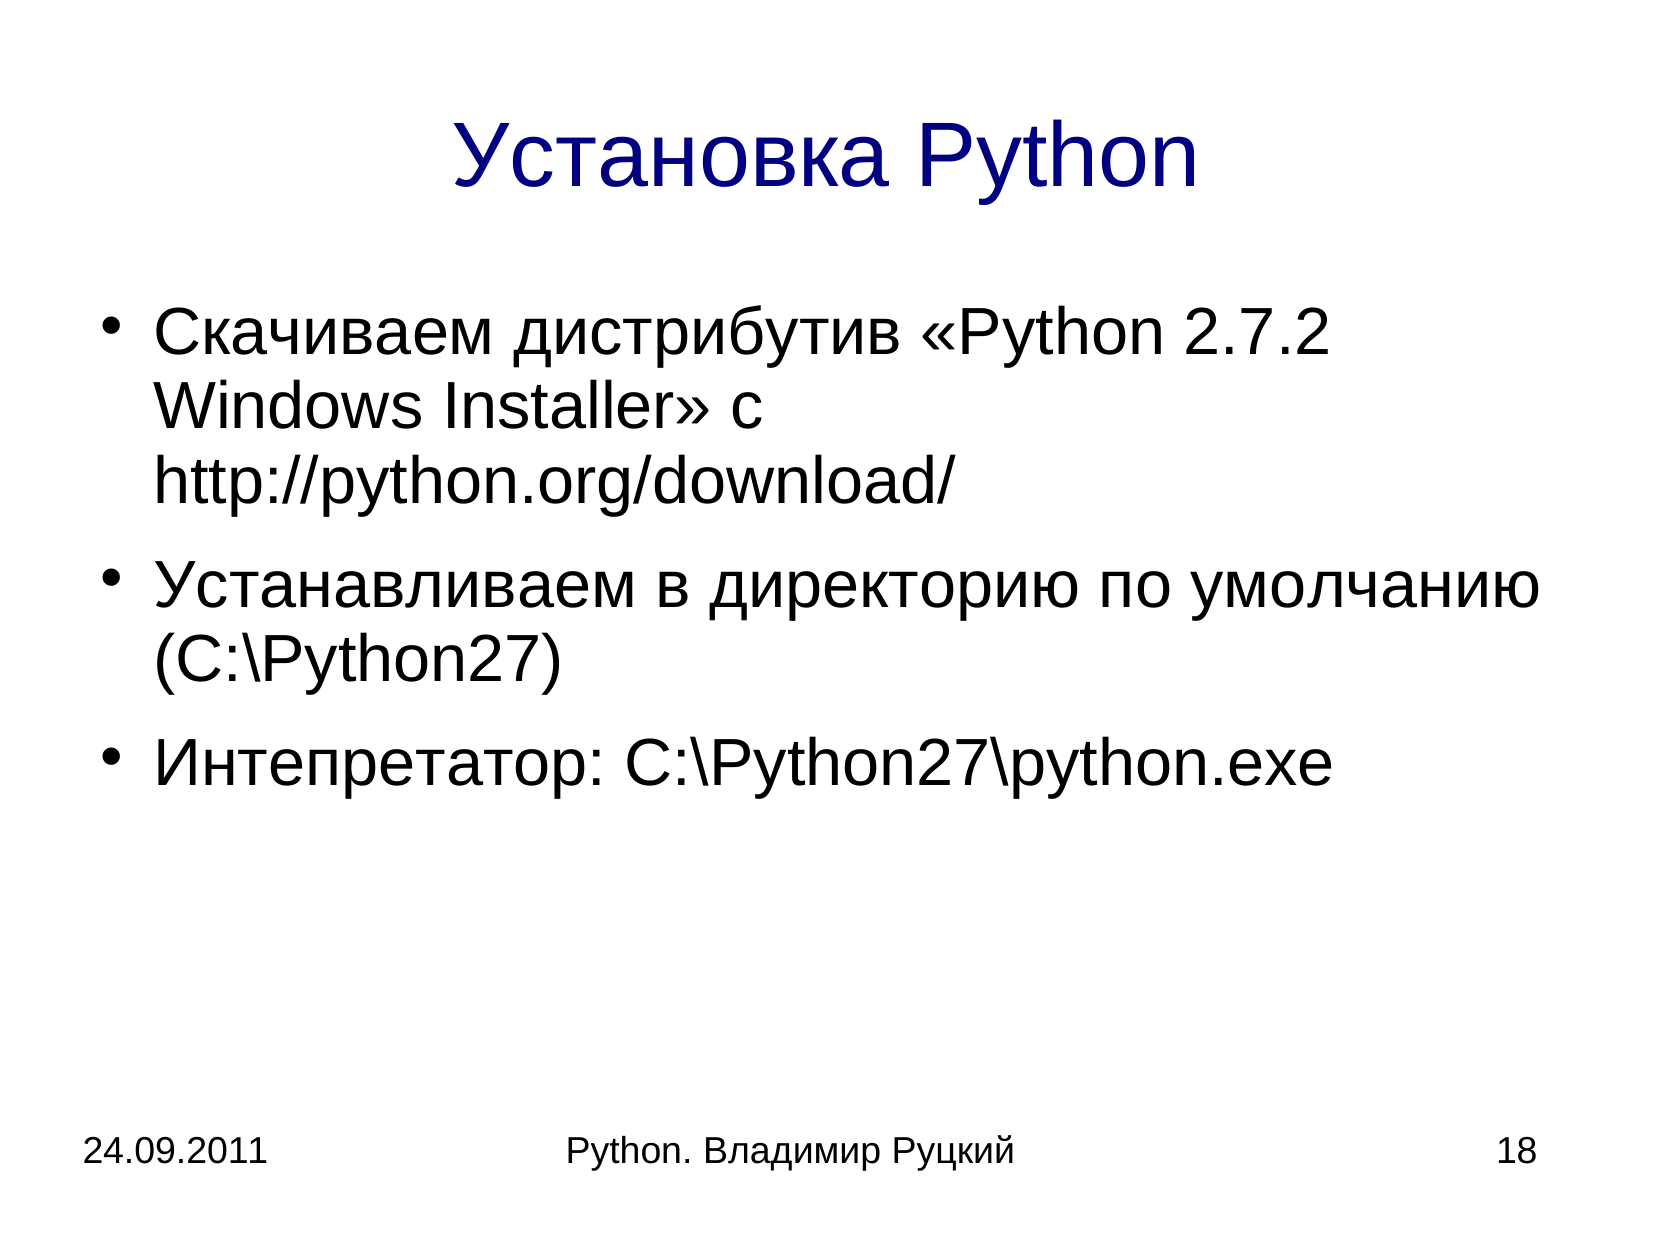

# Установка Python
Скачиваем дистрибутив «Python 2.7.2 Windows Installer» с http://python.org/download/
Устанавливаем в директорию по умолчанию (C:\Python27)
Интепретатор: C:\Python27\python.exe
24.09.2011
Python. Владимир Руцкий
18